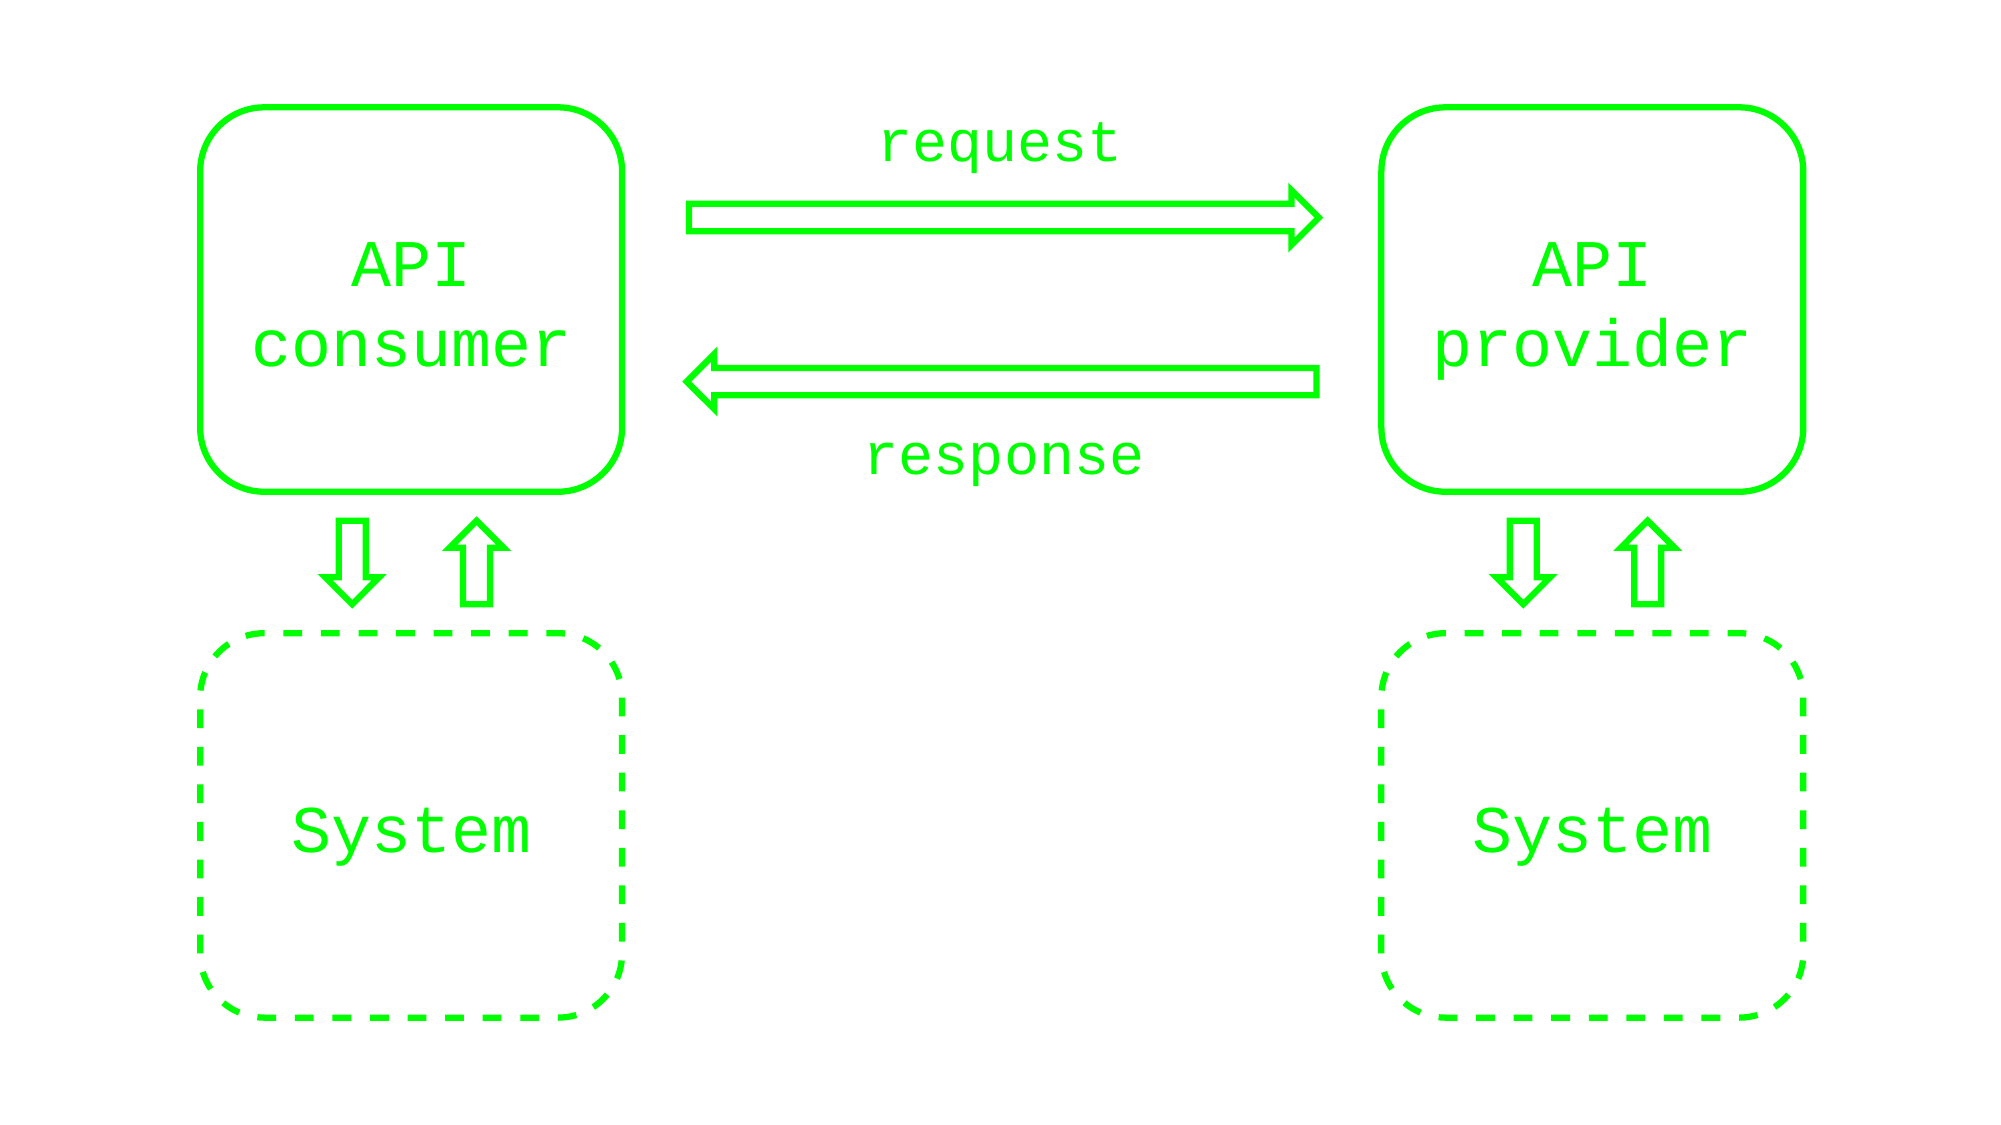

request
API consumer
API provider
response
System
System